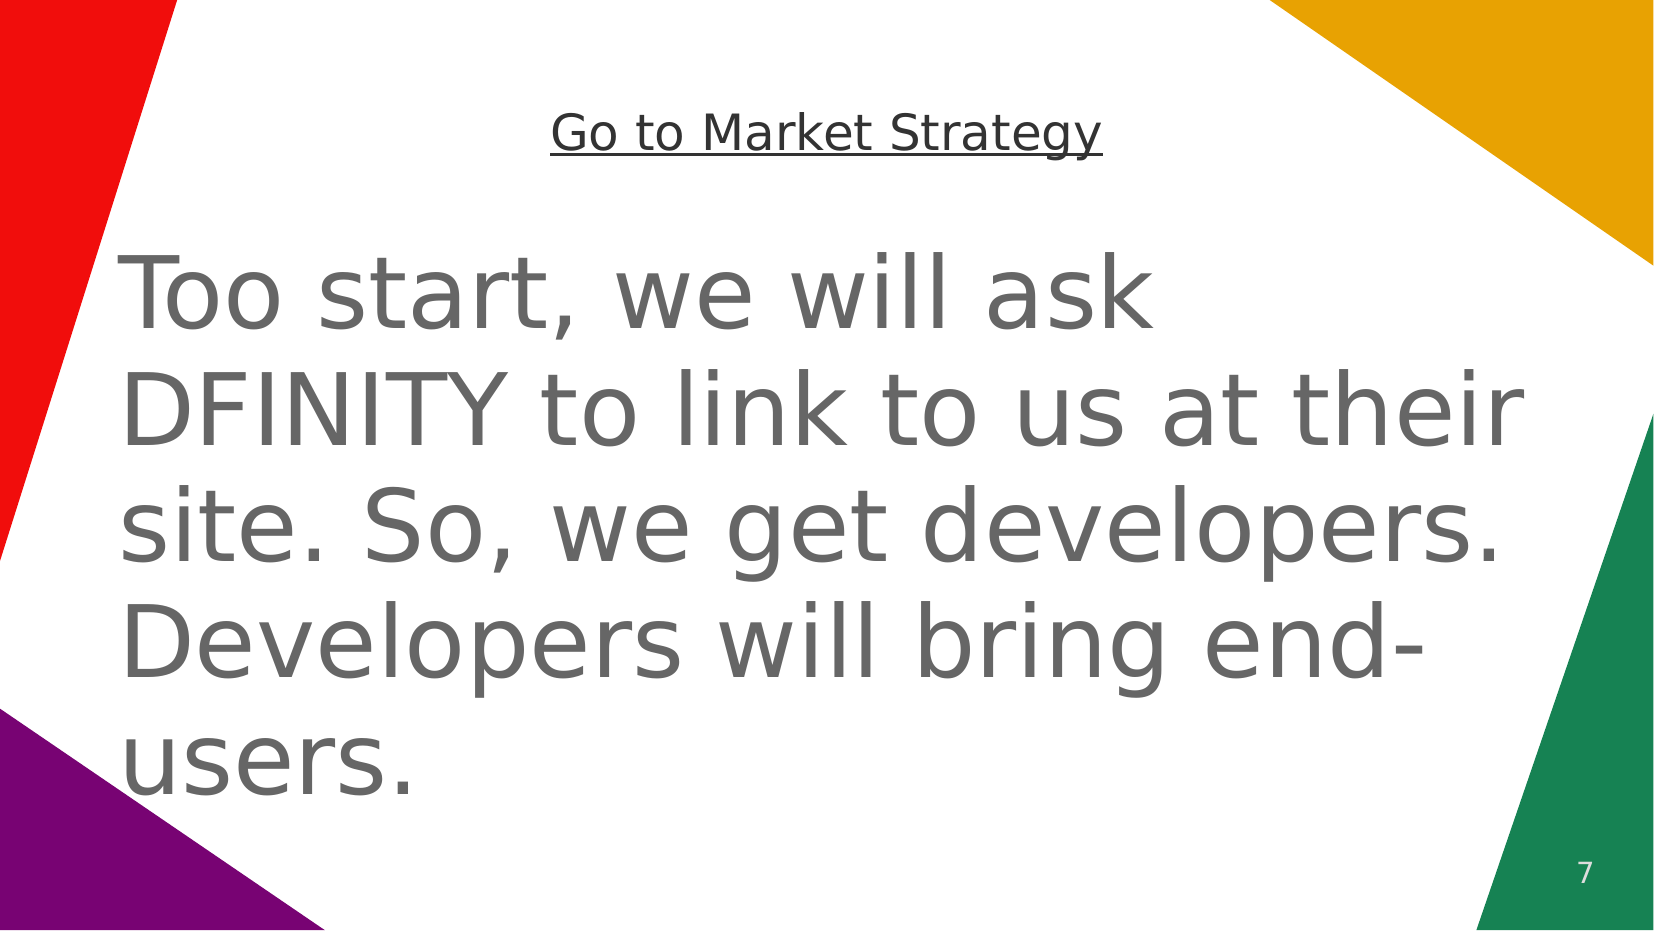

# Go to Market Strategy
Too start, we will ask DFINITY to link to us at their site. So, we get developers. Developers will bring end-users.
7